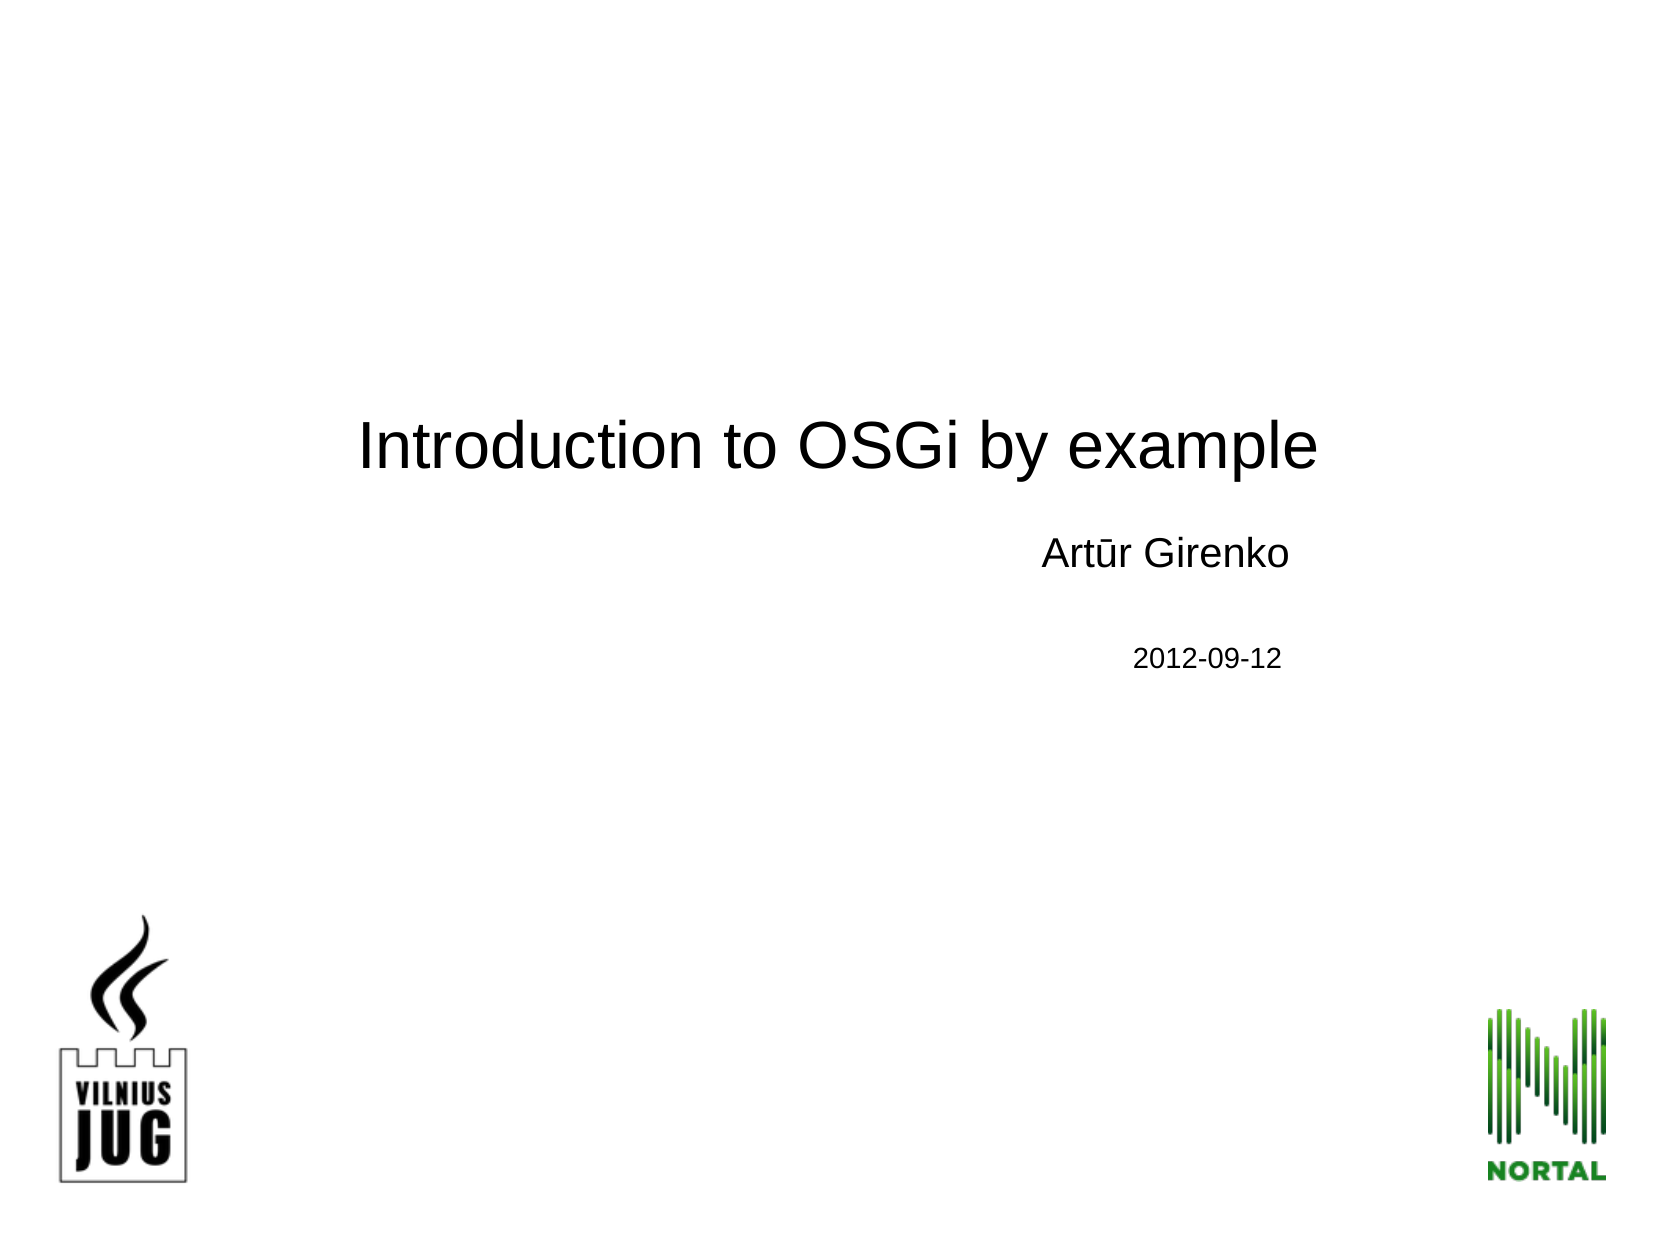

# Introduction to OSGi by example
							 Artūr Girenko
										2012-09-12